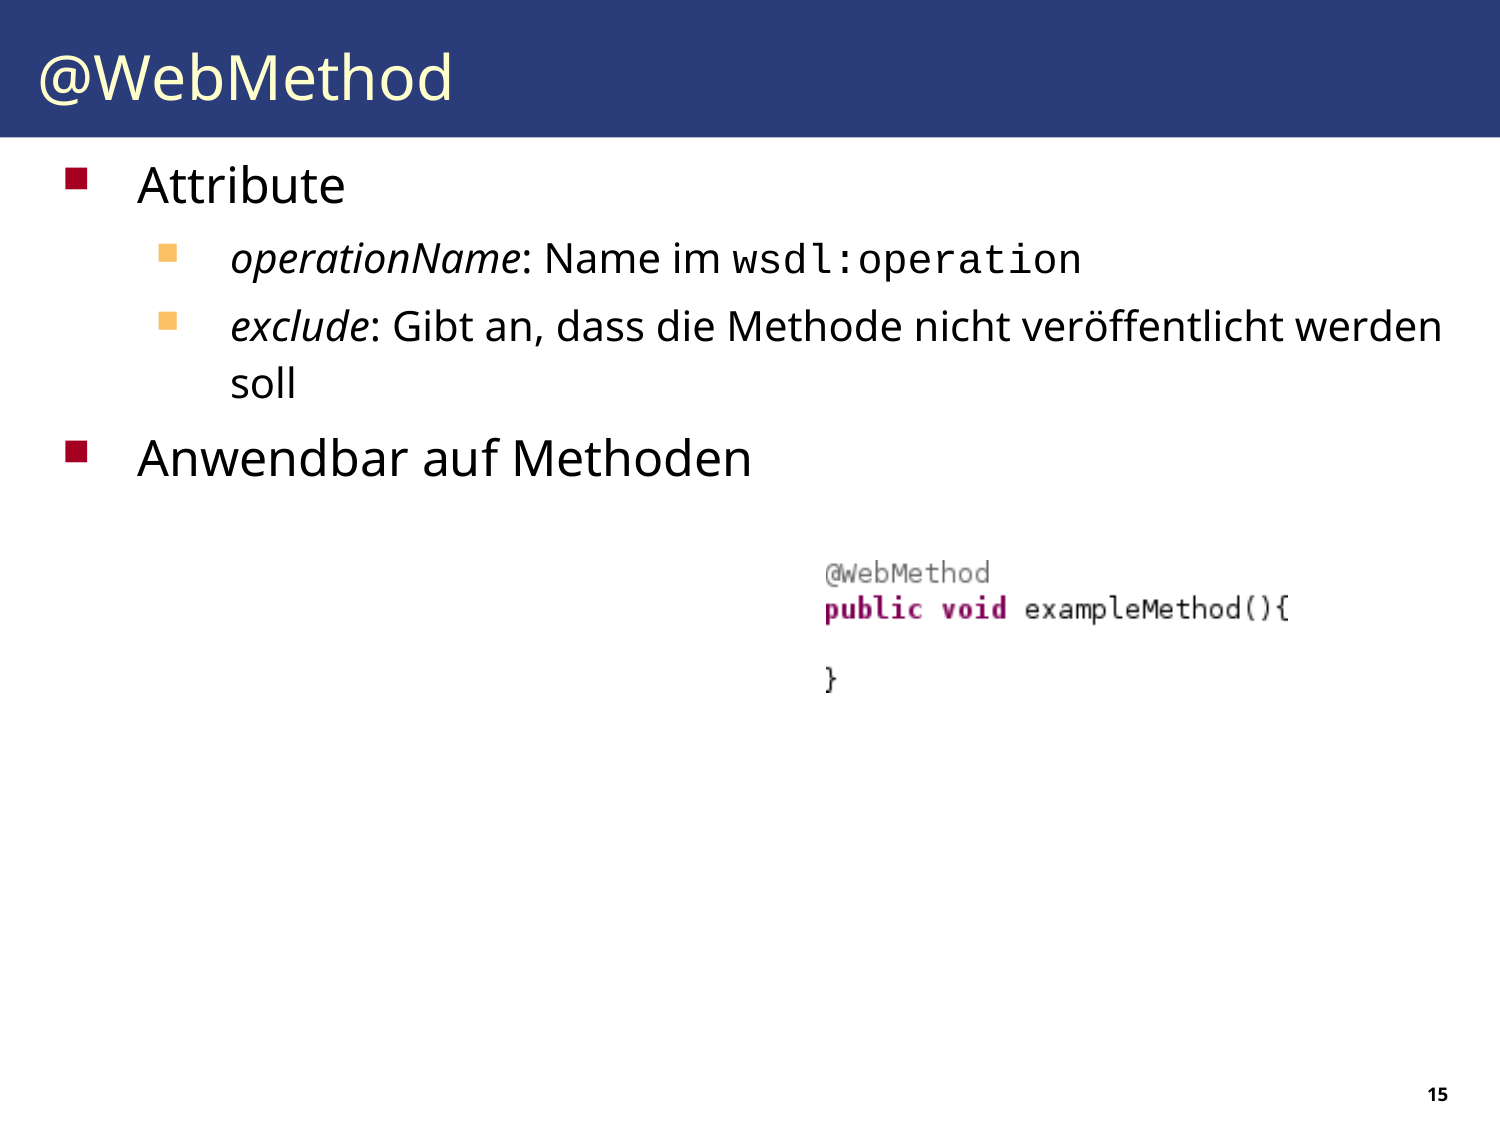

@WebMethod
# Attribute
operationName: Name im wsdl:operation
exclude: Gibt an, dass die Methode nicht veröffentlicht werden soll
Anwendbar auf Methoden